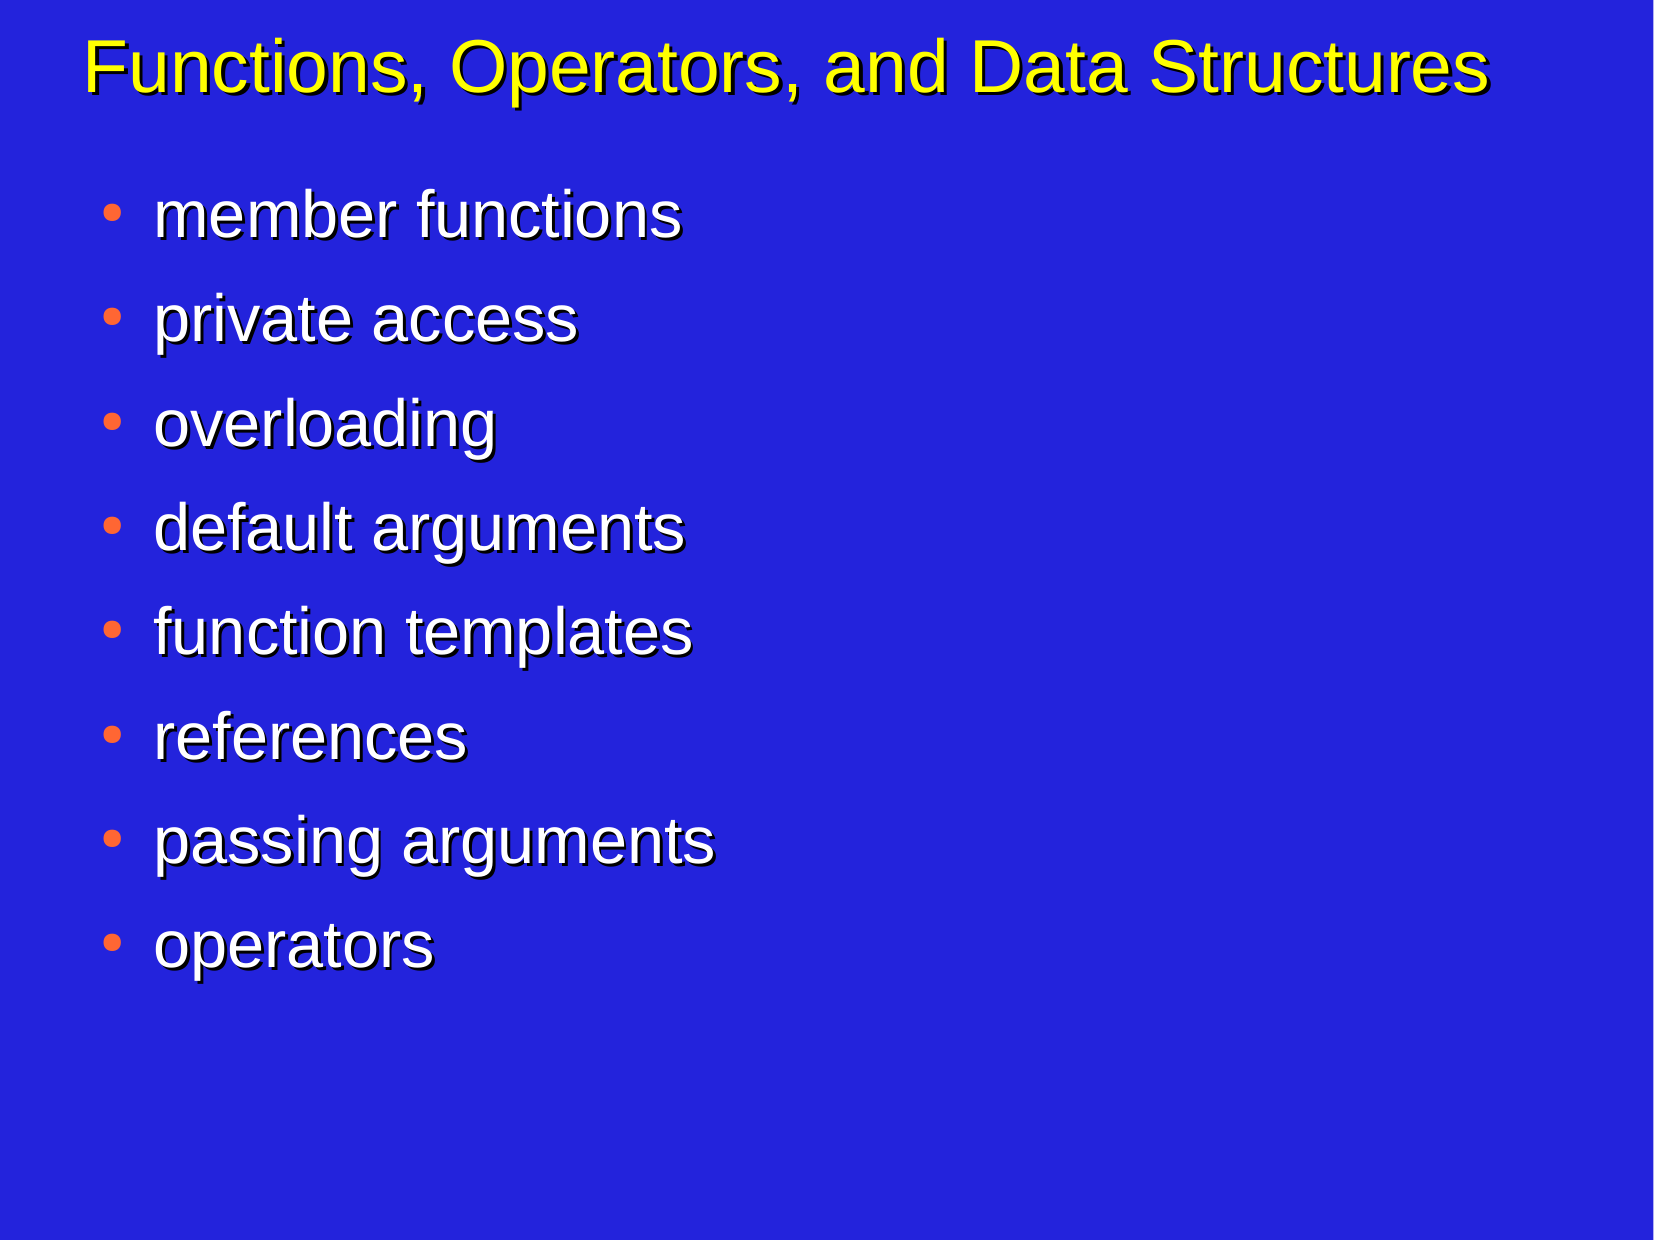

# Functions, Operators, and Data Structures
member functions
private access
overloading
default arguments
function templates
references
passing arguments
operators